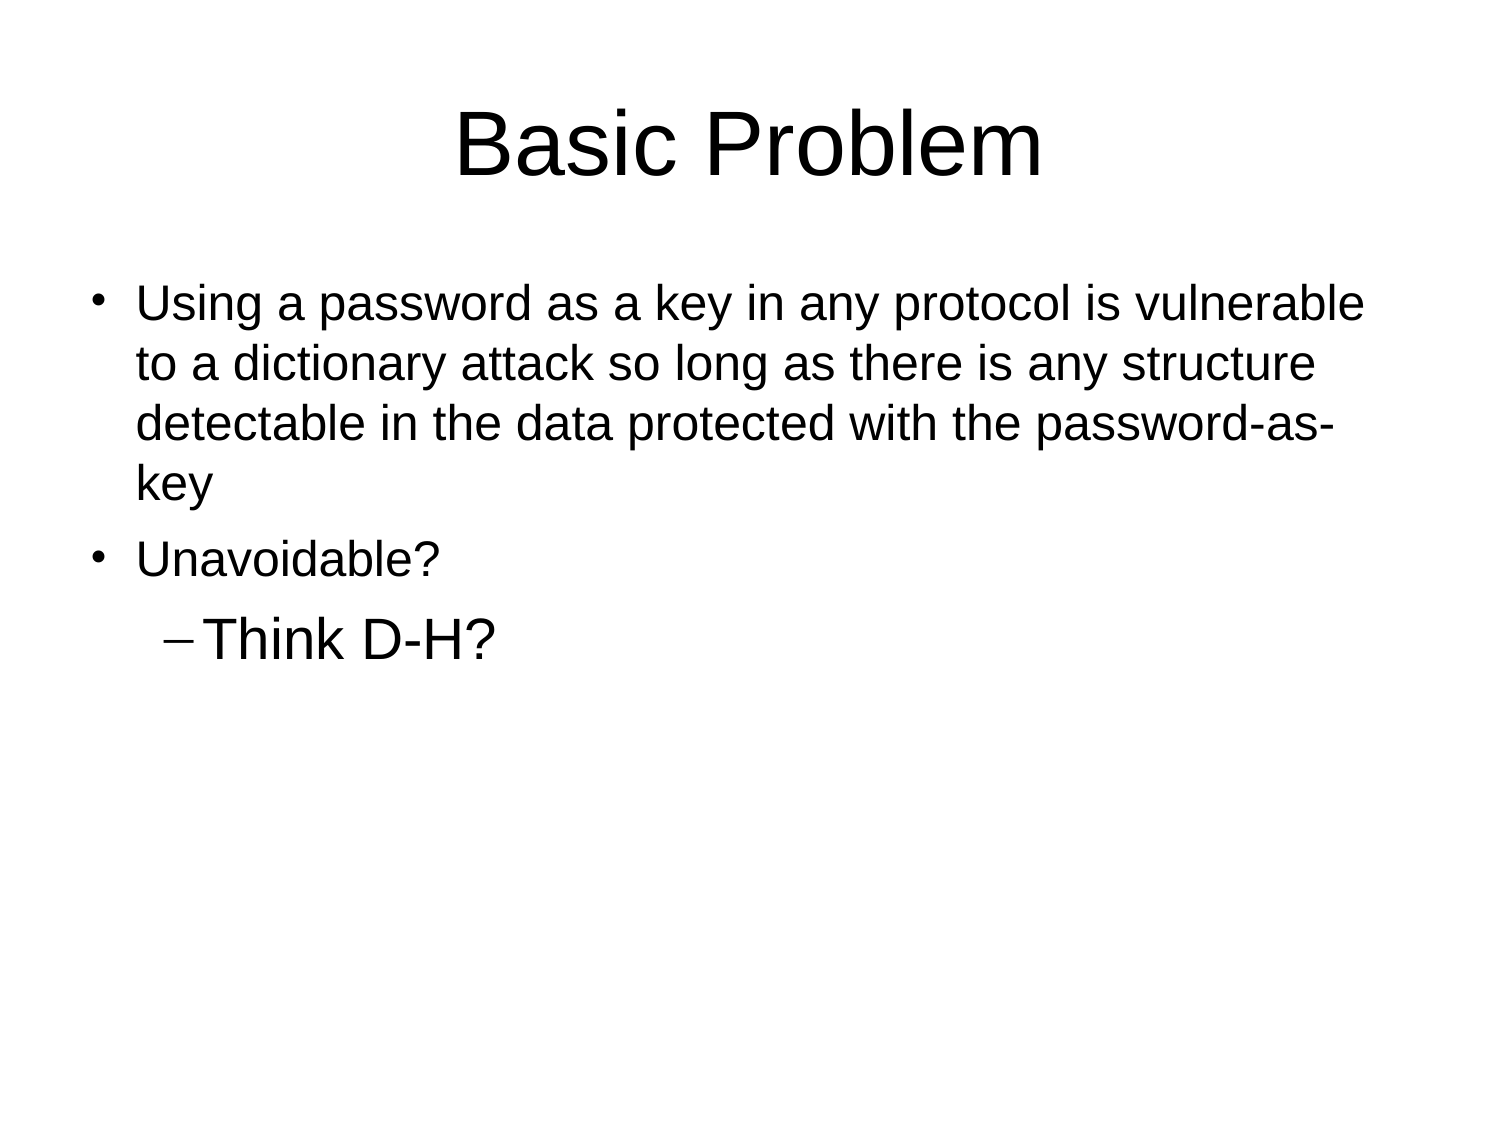

# Basic Problem
Using a password as a key in any protocol is vulnerable to a dictionary attack so long as there is any structure detectable in the data protected with the password-as-key
Unavoidable?
Think D-H?